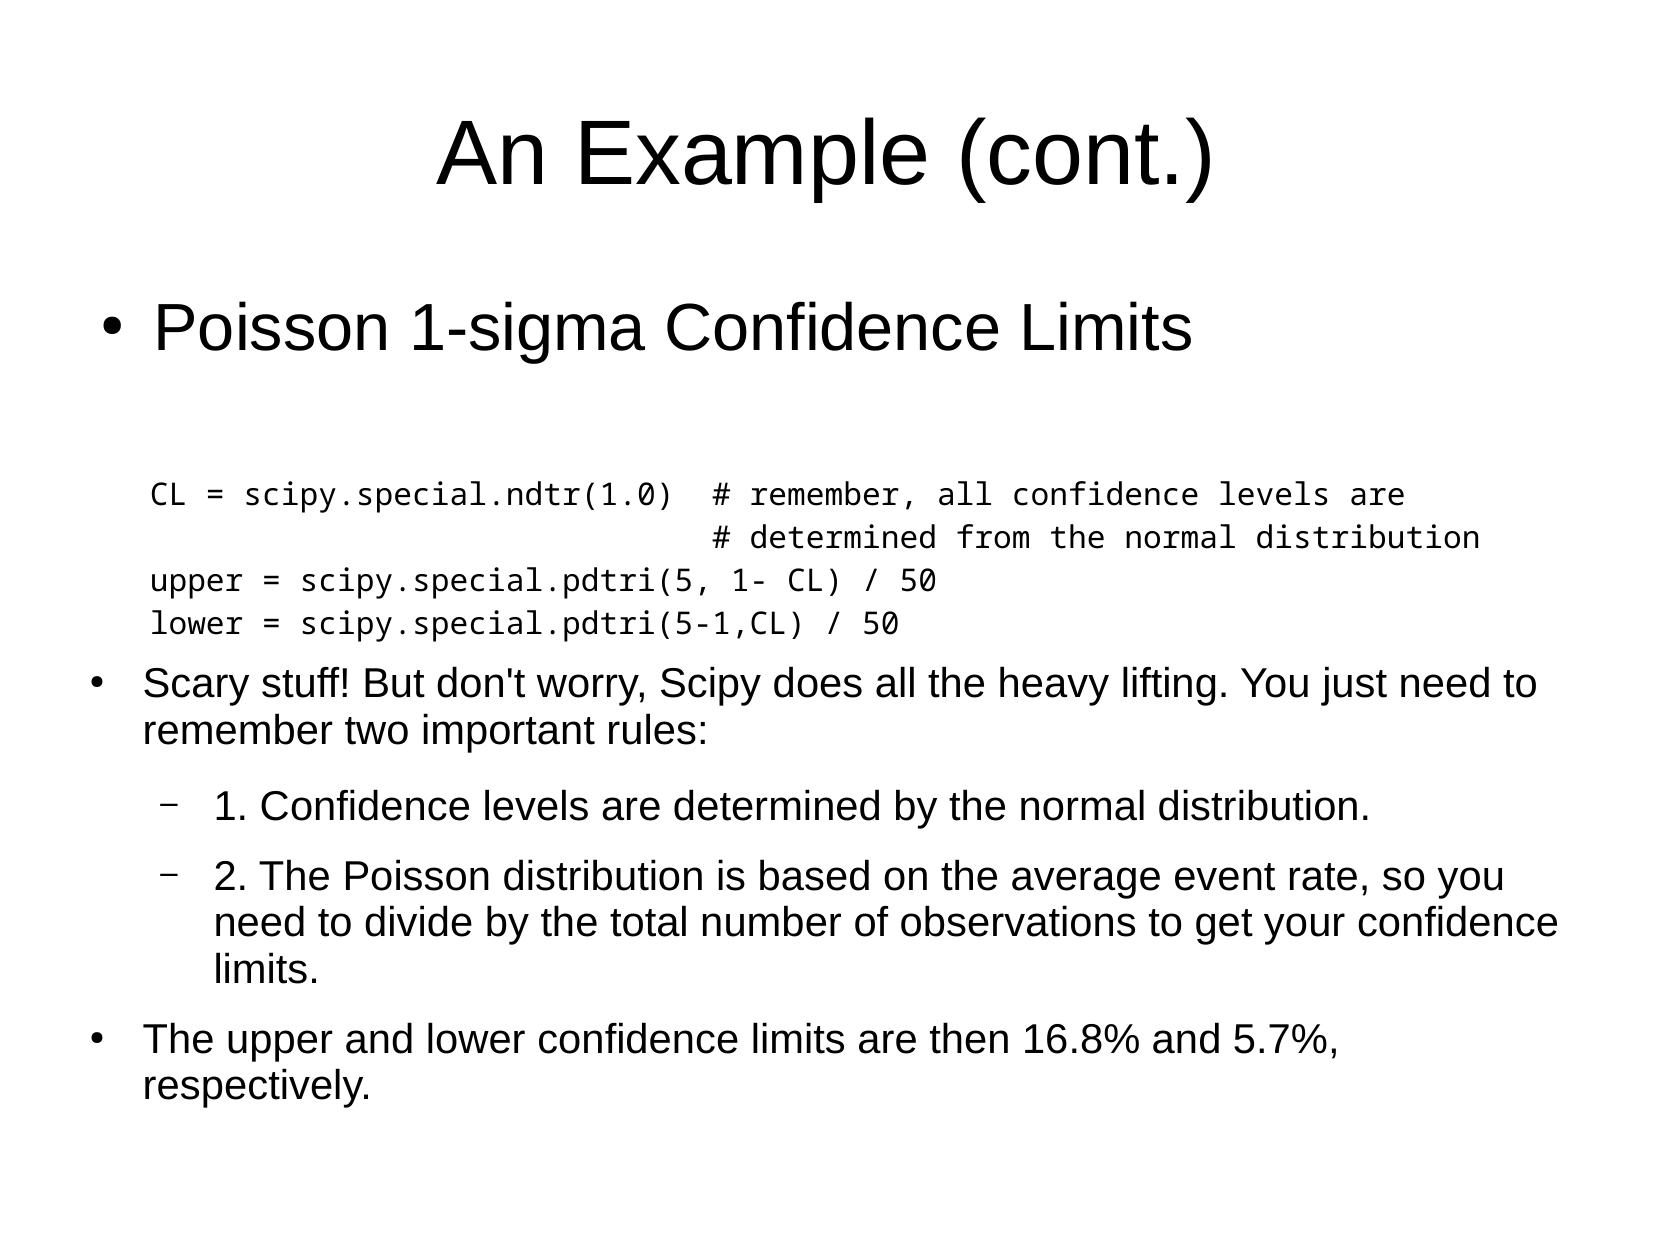

# An Example (cont.)
Poisson 1-sigma Confidence Limits
CL = scipy.special.ndtr(1.0) # remember, all confidence levels are # determined from the normal distribution
upper = scipy.special.pdtri(5, 1- CL) / 50
lower = scipy.special.pdtri(5-1,CL) / 50
Scary stuff! But don't worry, Scipy does all the heavy lifting. You just need to remember two important rules:
1. Confidence levels are determined by the normal distribution.
2. The Poisson distribution is based on the average event rate, so you need to divide by the total number of observations to get your confidence limits.
The upper and lower confidence limits are then 16.8% and 5.7%, respectively.